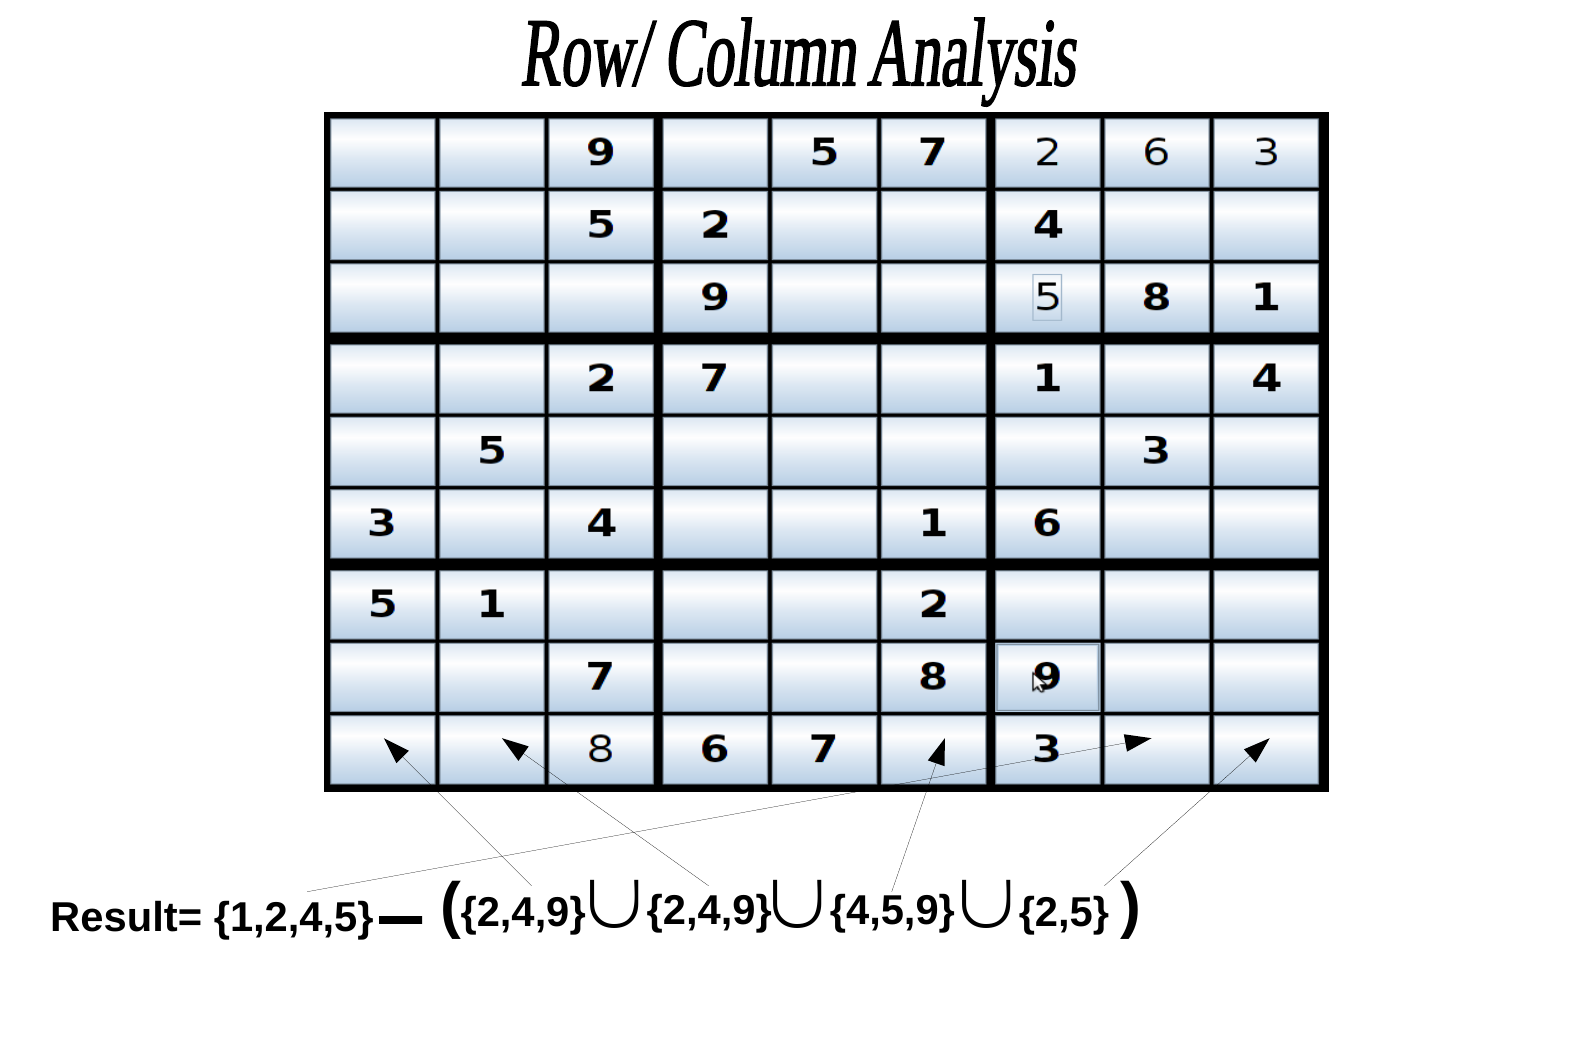

Row/ Column Analysis
 –
({2,4,9}
{2,5} )
∪
∪
∪
{2,4,9}
{4,5,9}
Result= {1,2,4,5}